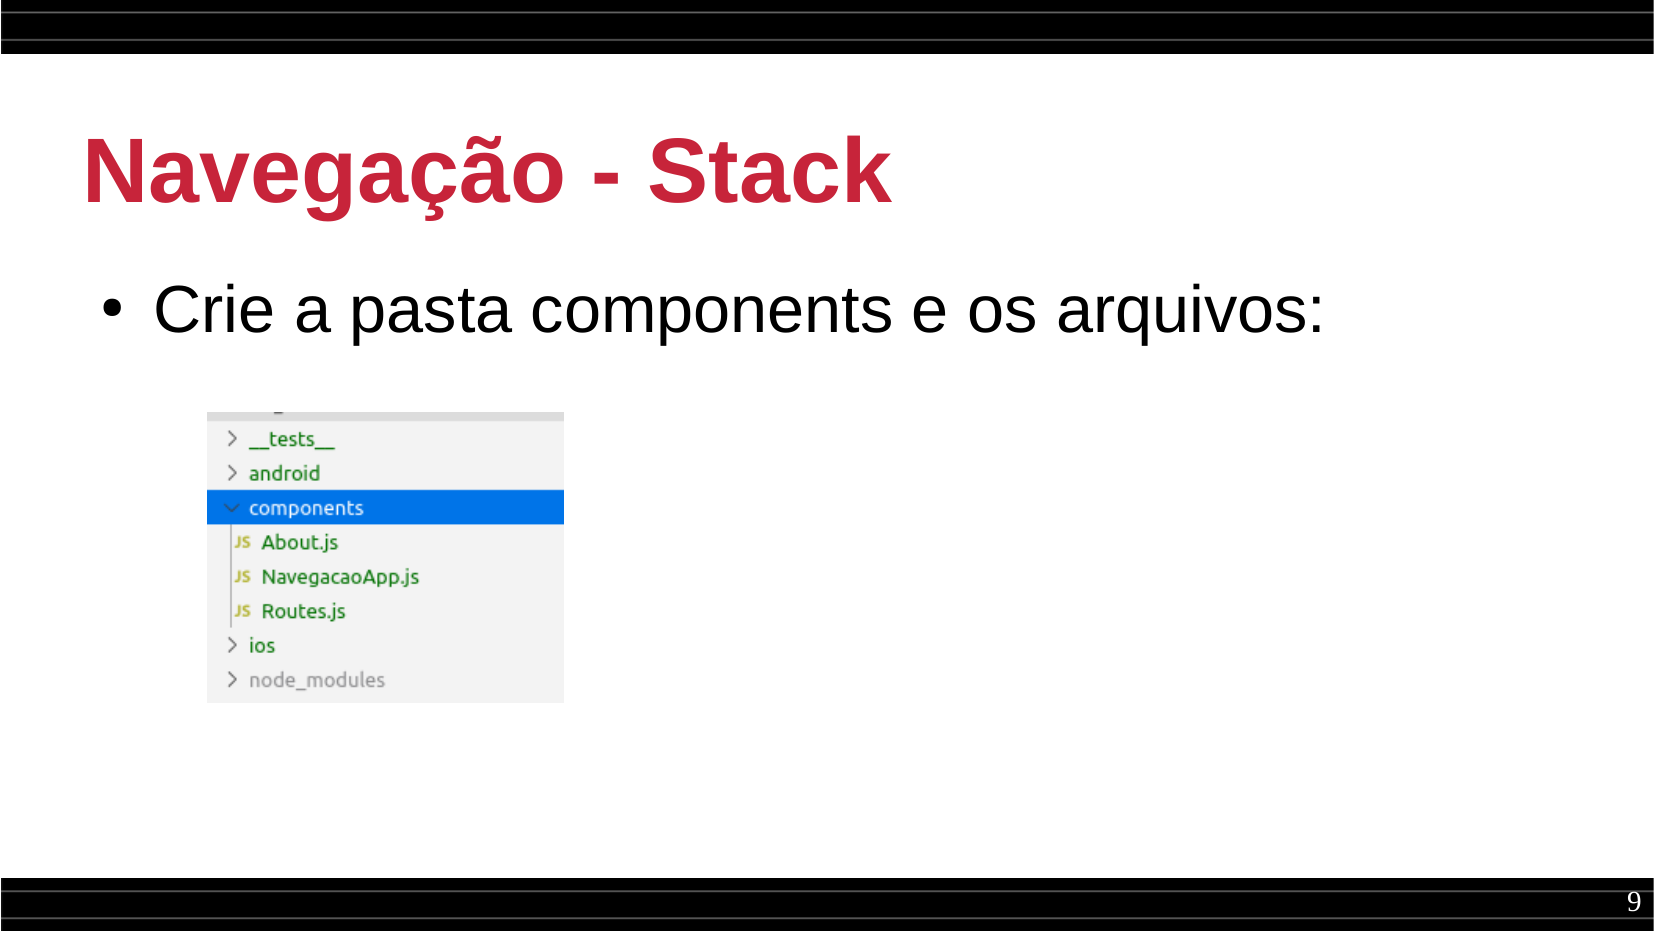

# Navegação - Stack
Crie a pasta components e os arquivos: